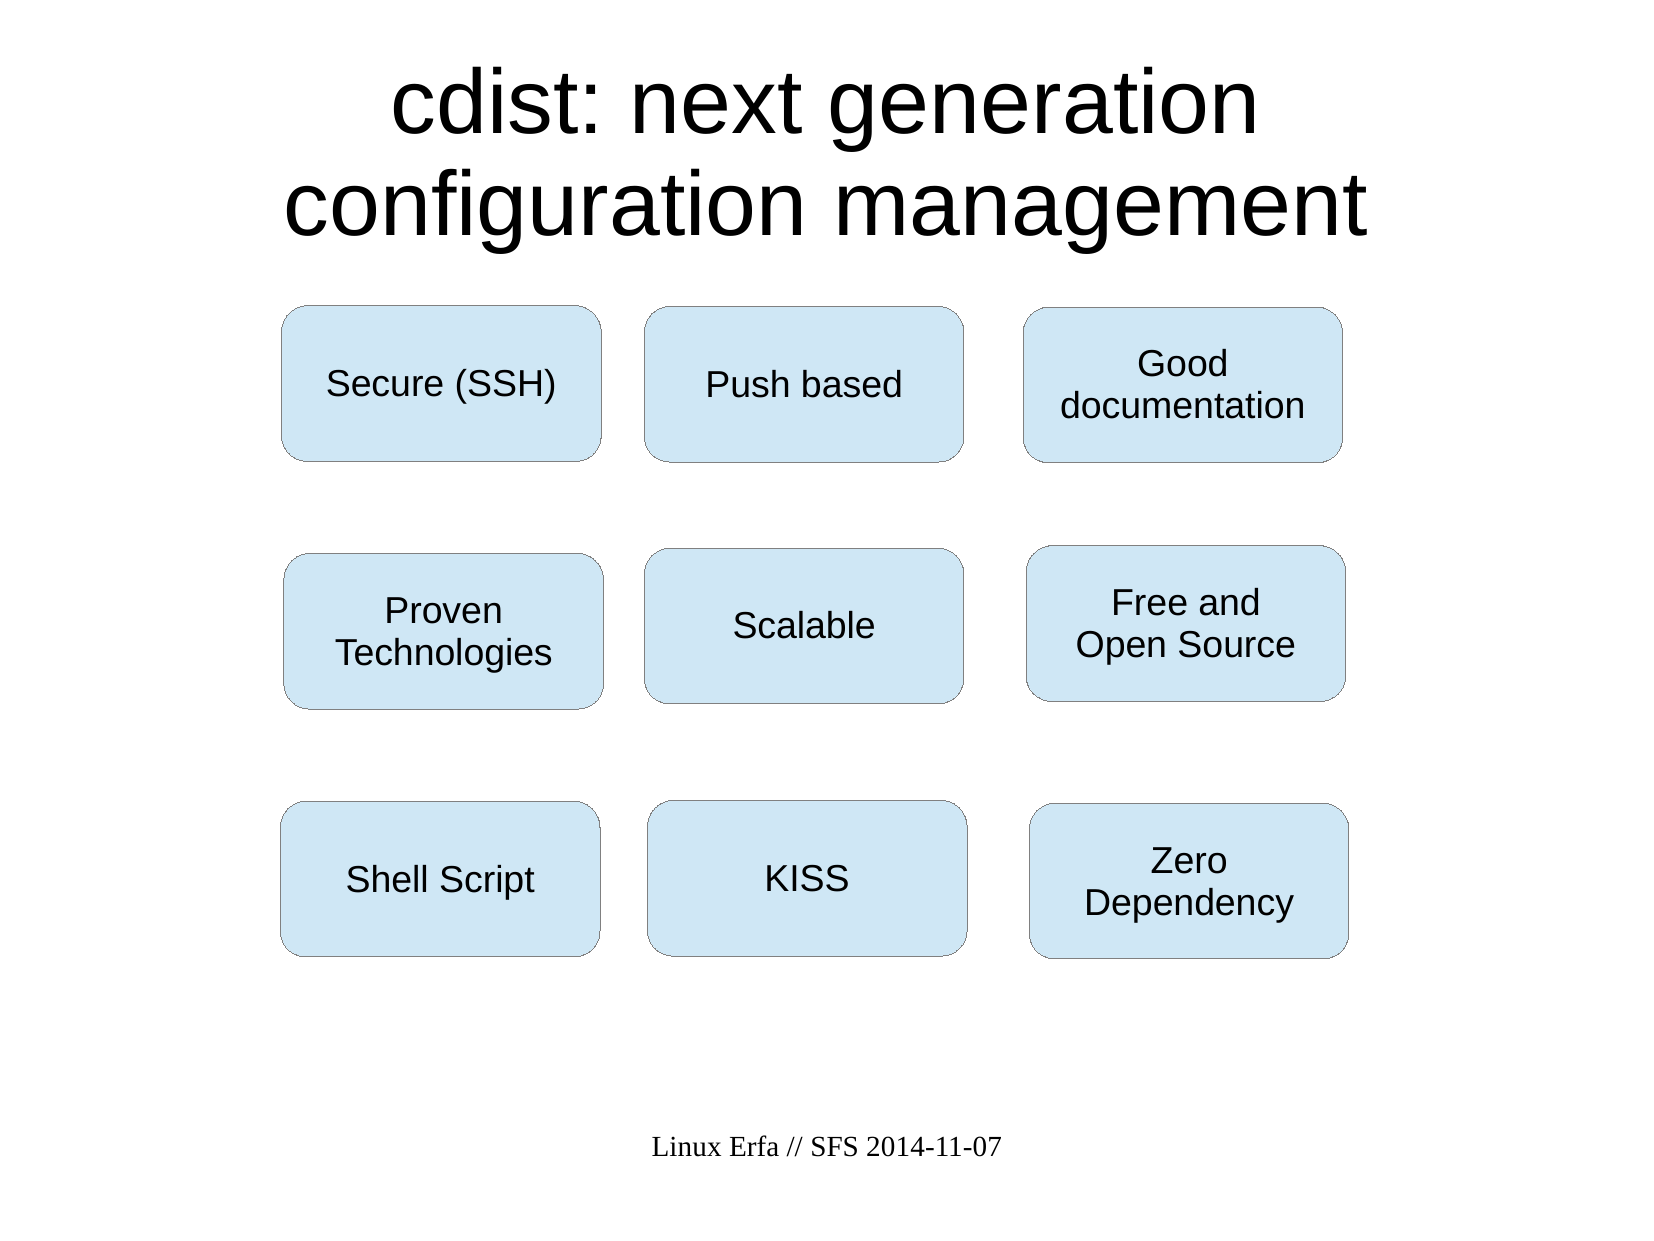

# cdist: next generation configuration management
Secure (SSH)
Push based
Good
documentation
Free and
Open Source
Scalable
Proven
Technologies
KISS
Shell Script
Zero
Dependency
Linux Erfa // SFS 2014-11-07